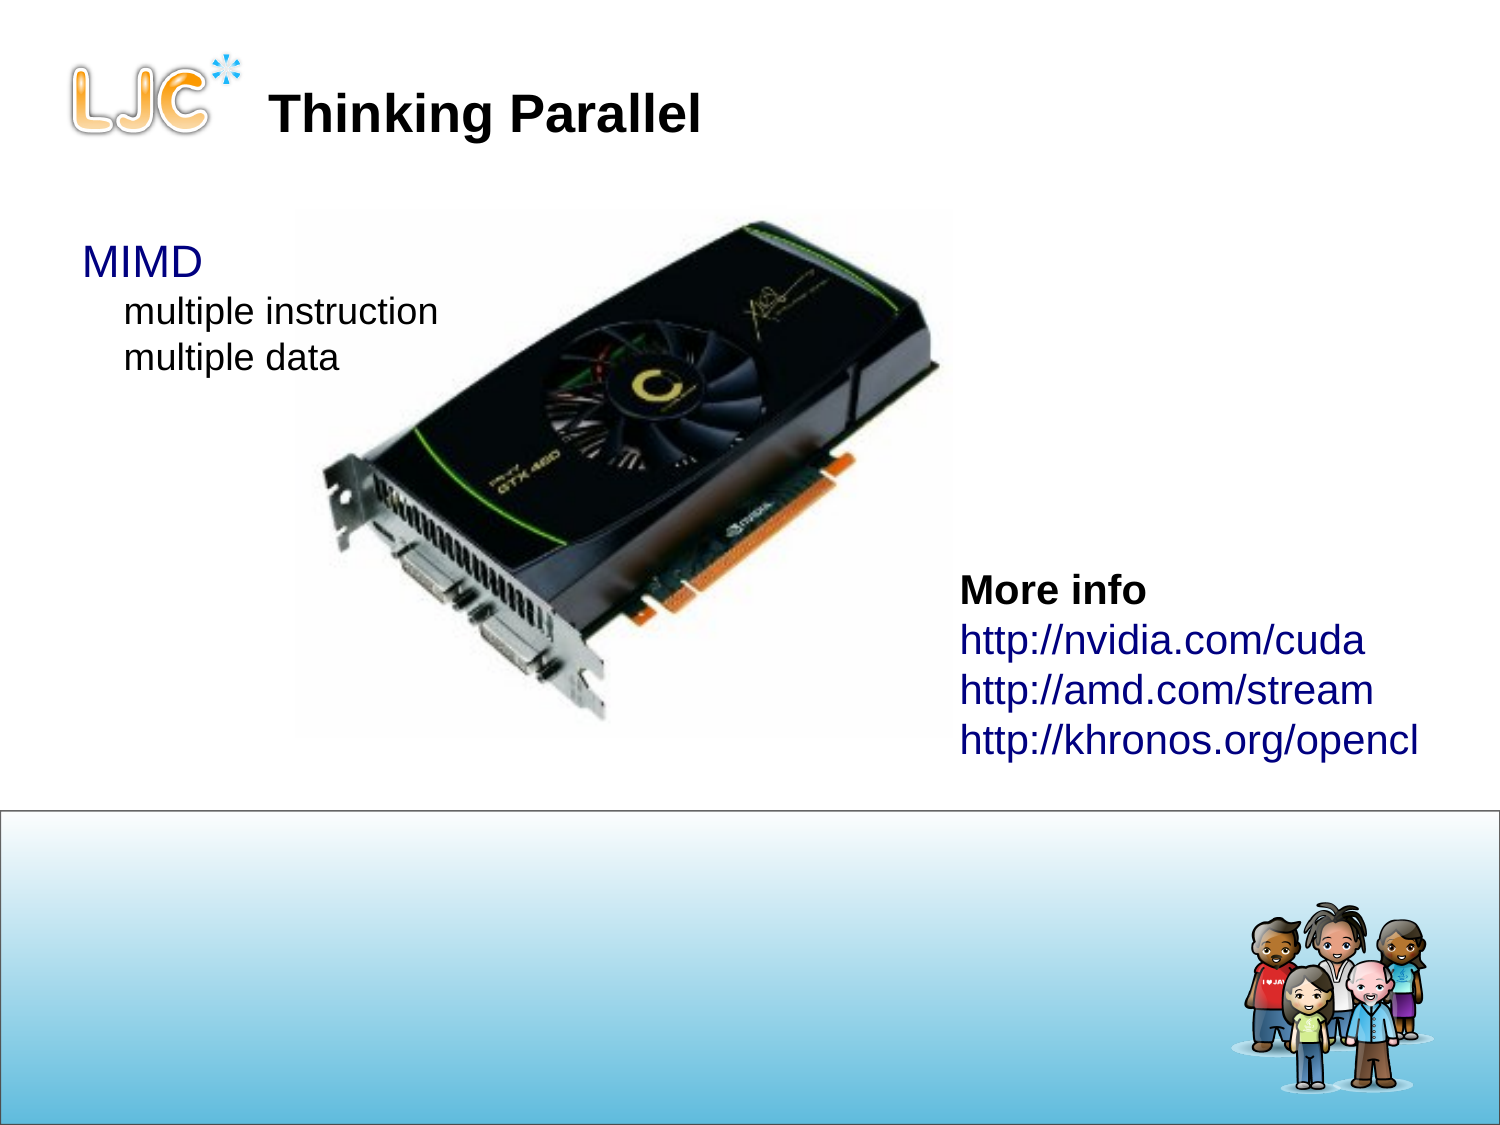

# Thinking Parallel
MIMD
 multiple instruction
 multiple data
More info
http://nvidia.com/cuda
http://amd.com/stream
http://khronos.org/opencl